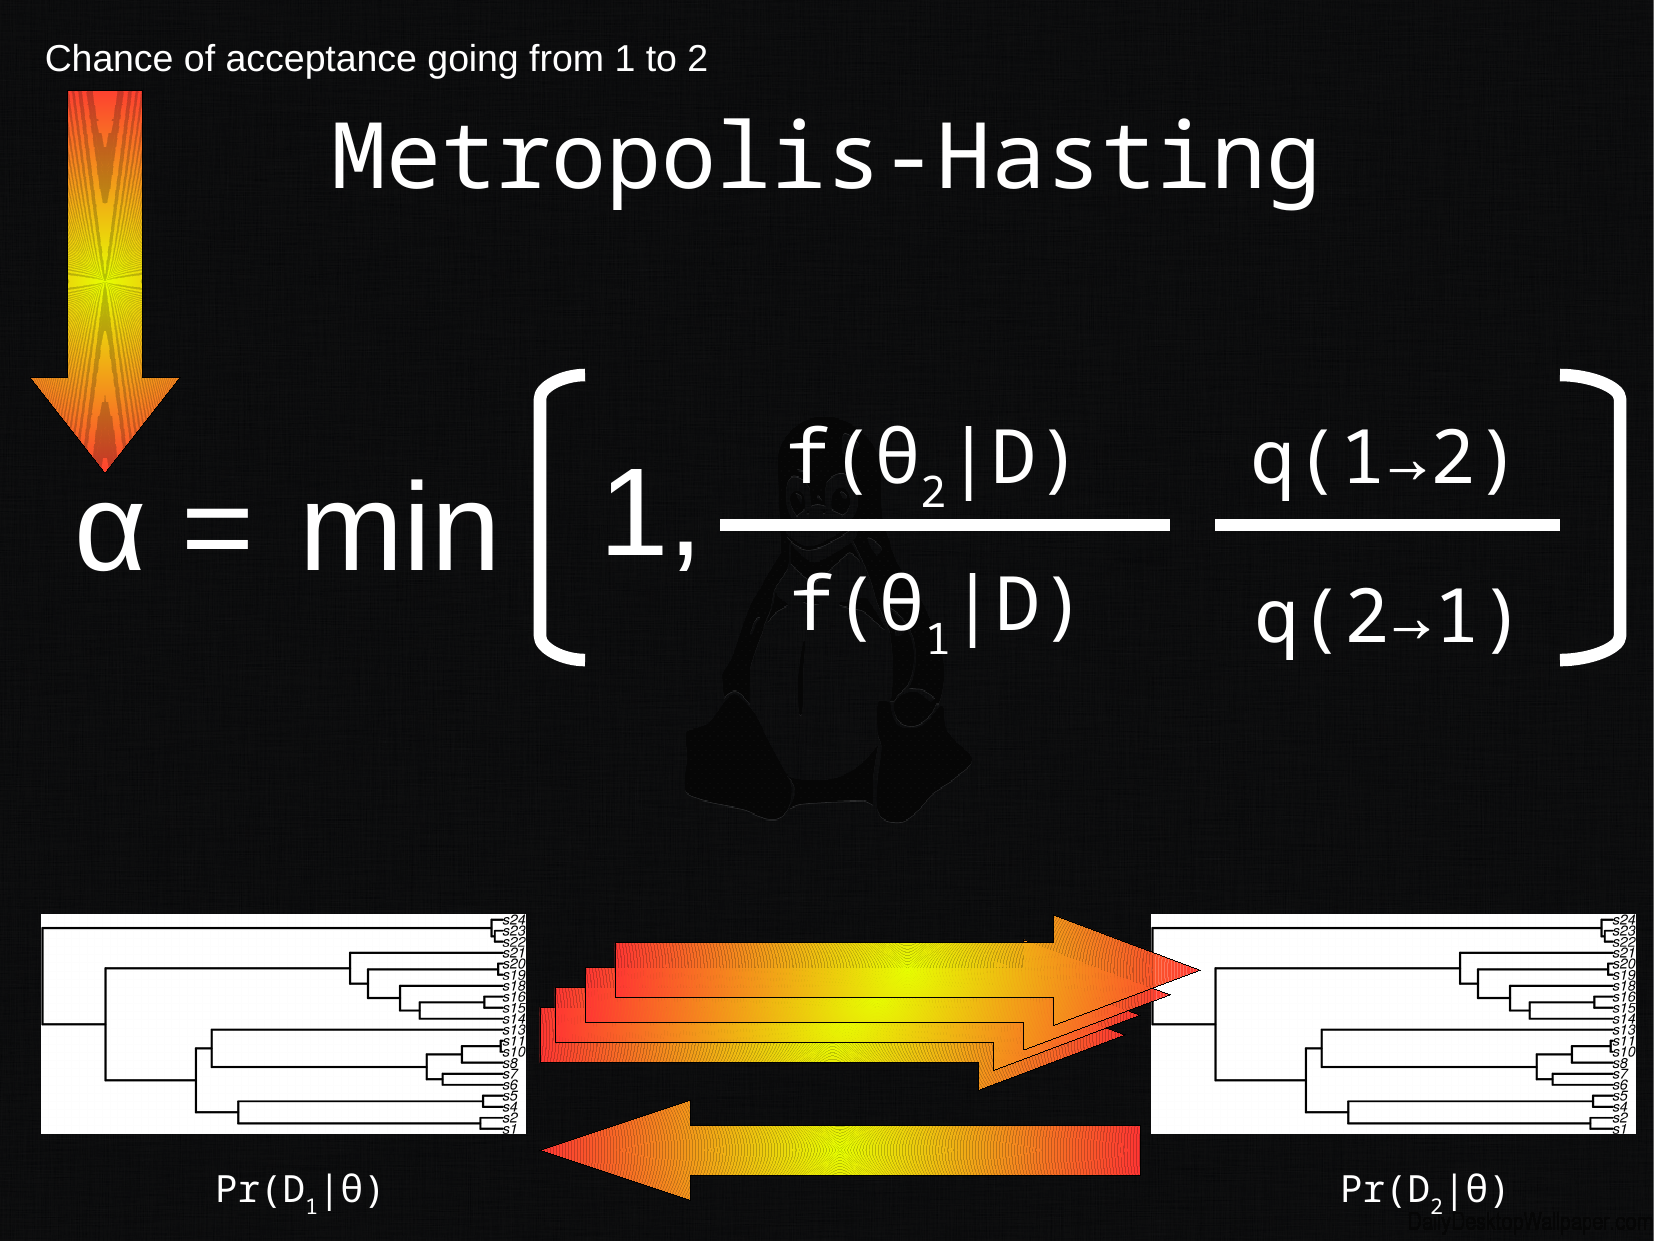

Chance of acceptance going from 1 to 2
# Metropolis-Hasting
f(θ2|D)
q(1→2)
1,
α =
min
f(θ1|D)
q(2→1)
Pr(D1|θ)
Pr(D2|θ)